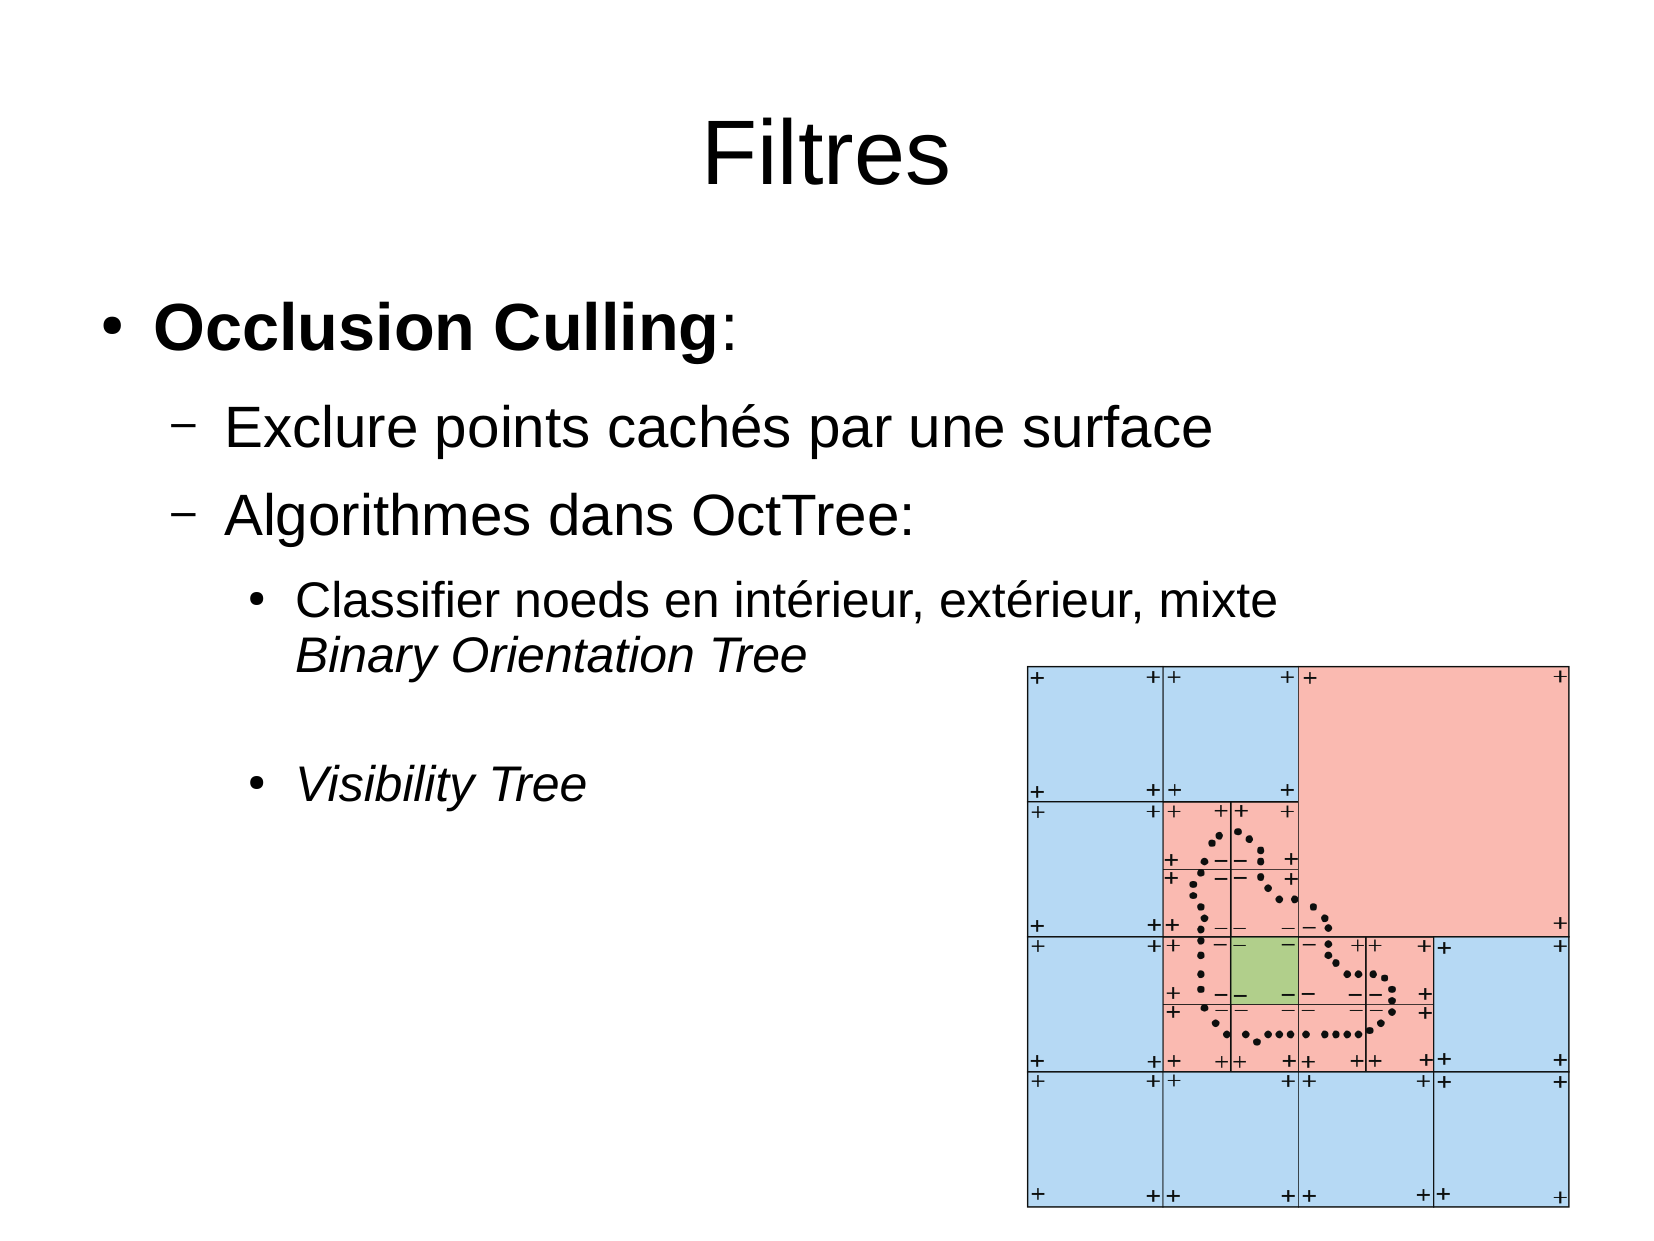

# Filtres
Occlusion Culling:
Exclure points cachés par une surface
Algorithmes dans OctTree:
Classifier noeds en intérieur, extérieur, mixte
Binary Orientation Tree
Visibility Tree